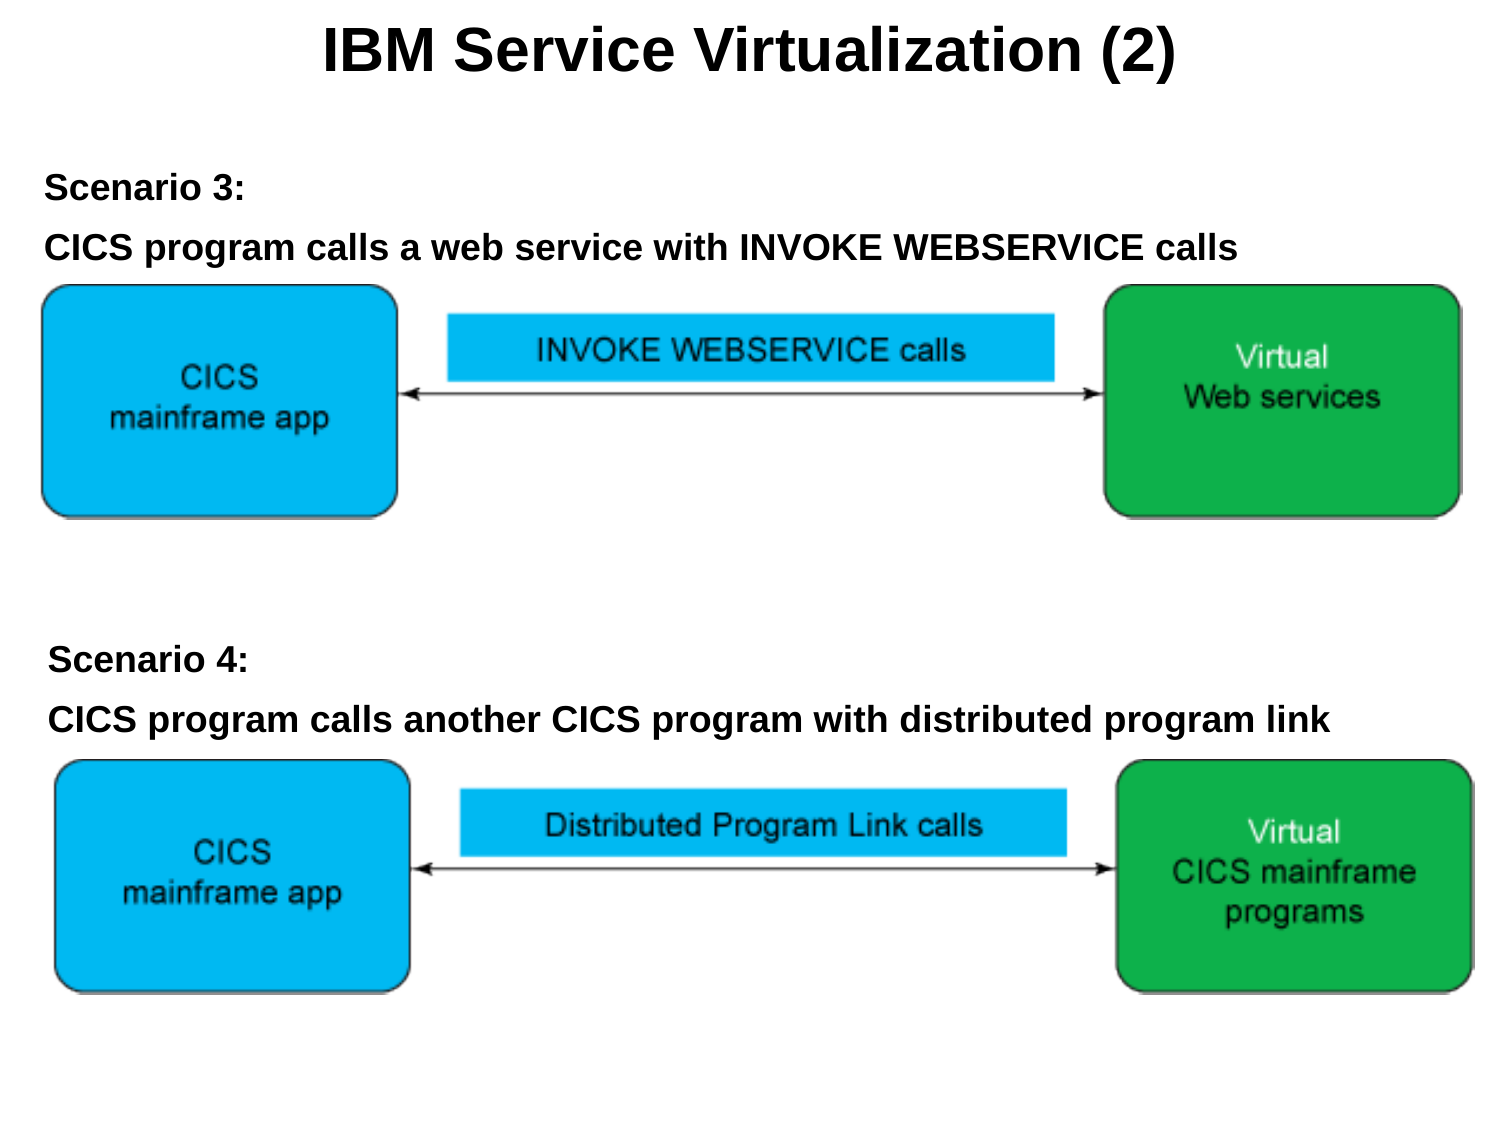

IBM Service Virtualization (2)
Scenario 3:
CICS program calls a web service with INVOKE WEBSERVICE calls
Scenario 4:
CICS program calls another CICS program with distributed program link